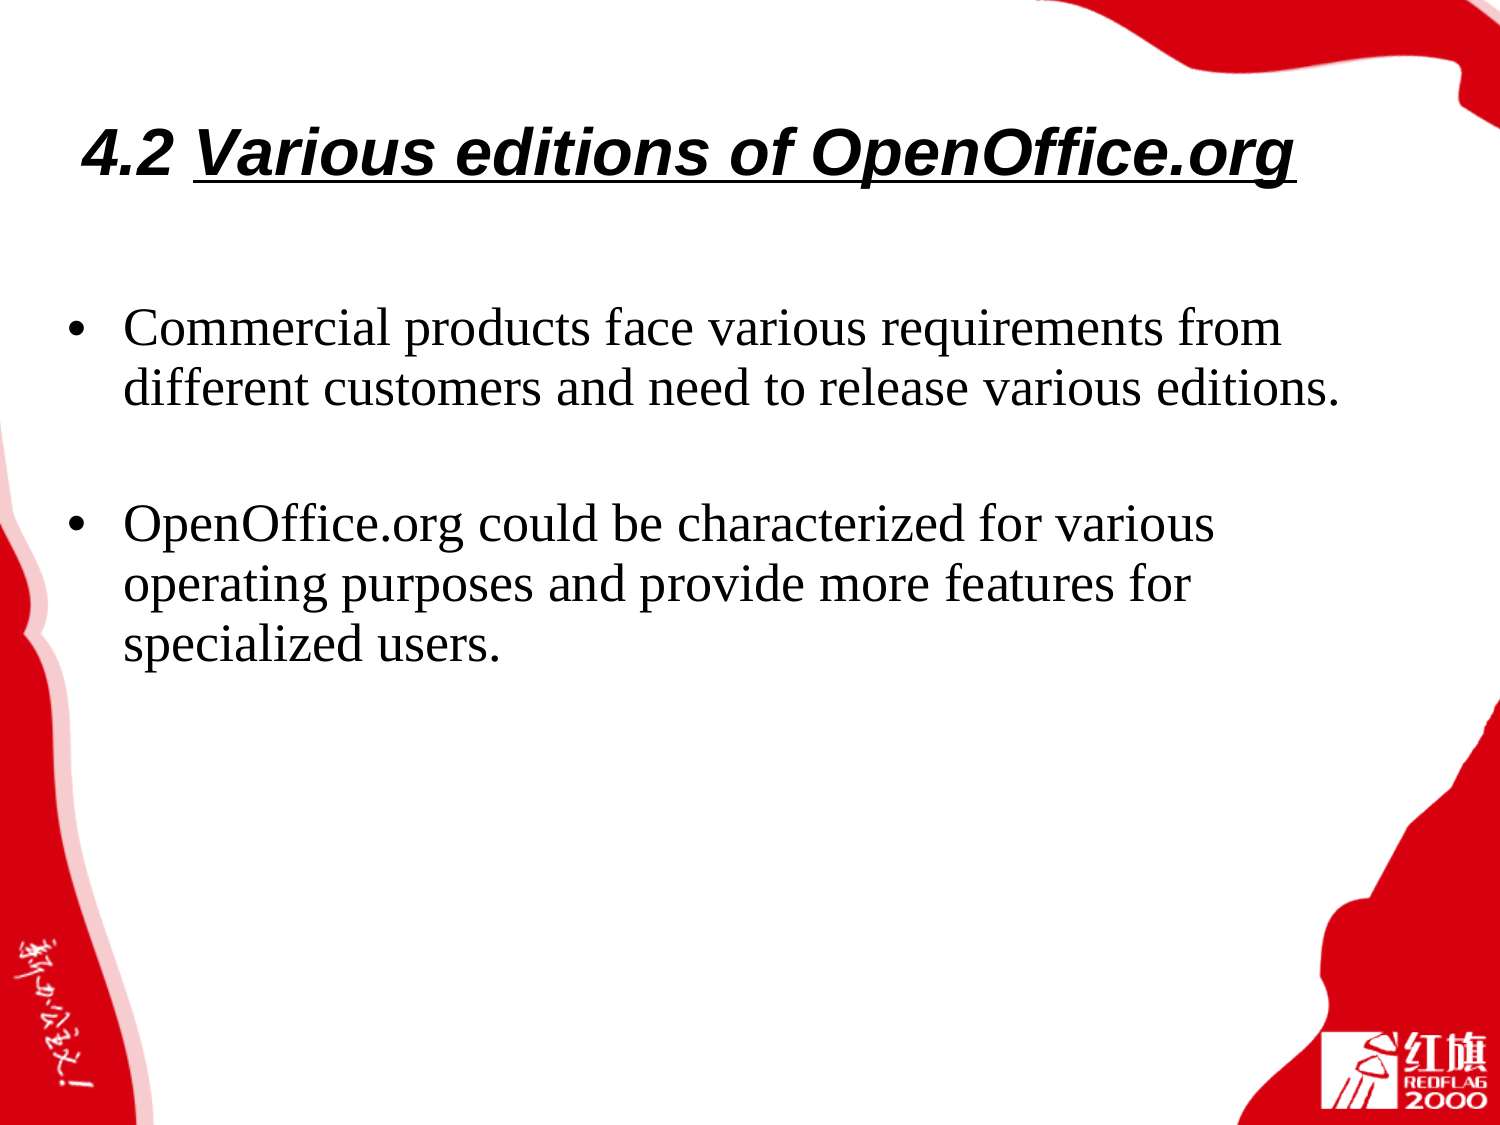

# 4.2 Various editions of OpenOffice.org
Commercial products face various requirements from different customers and need to release various editions.
OpenOffice.org could be characterized for various operating purposes and provide more features for specialized users.